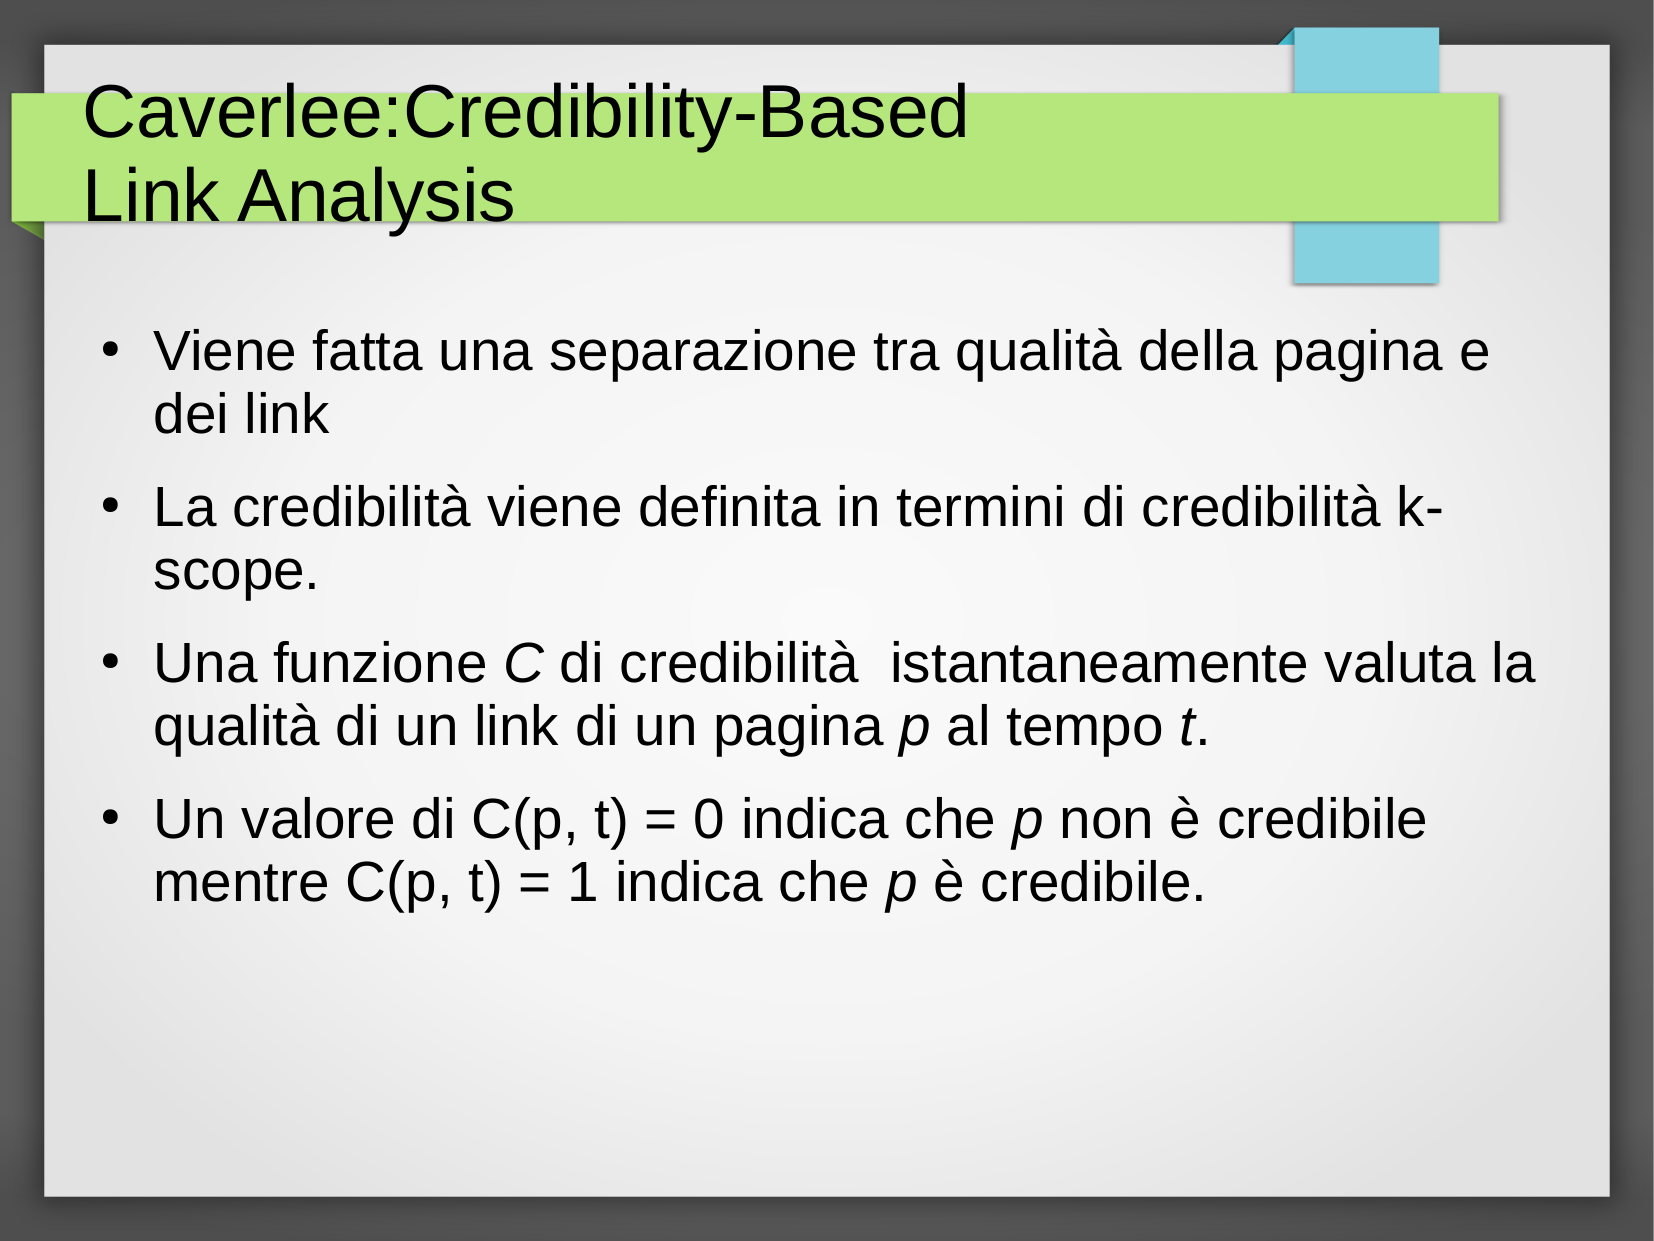

# Caverlee:Credibility-Based Link Analysis
Viene fatta una separazione tra qualità della pagina e dei link
La credibilità viene definita in termini di credibilità k-scope.
Una funzione C di credibilità istantaneamente valuta la qualità di un link di un pagina p al tempo t.
Un valore di C(p, t) = 0 indica che p non è credibile mentre C(p, t) = 1 indica che p è credibile.